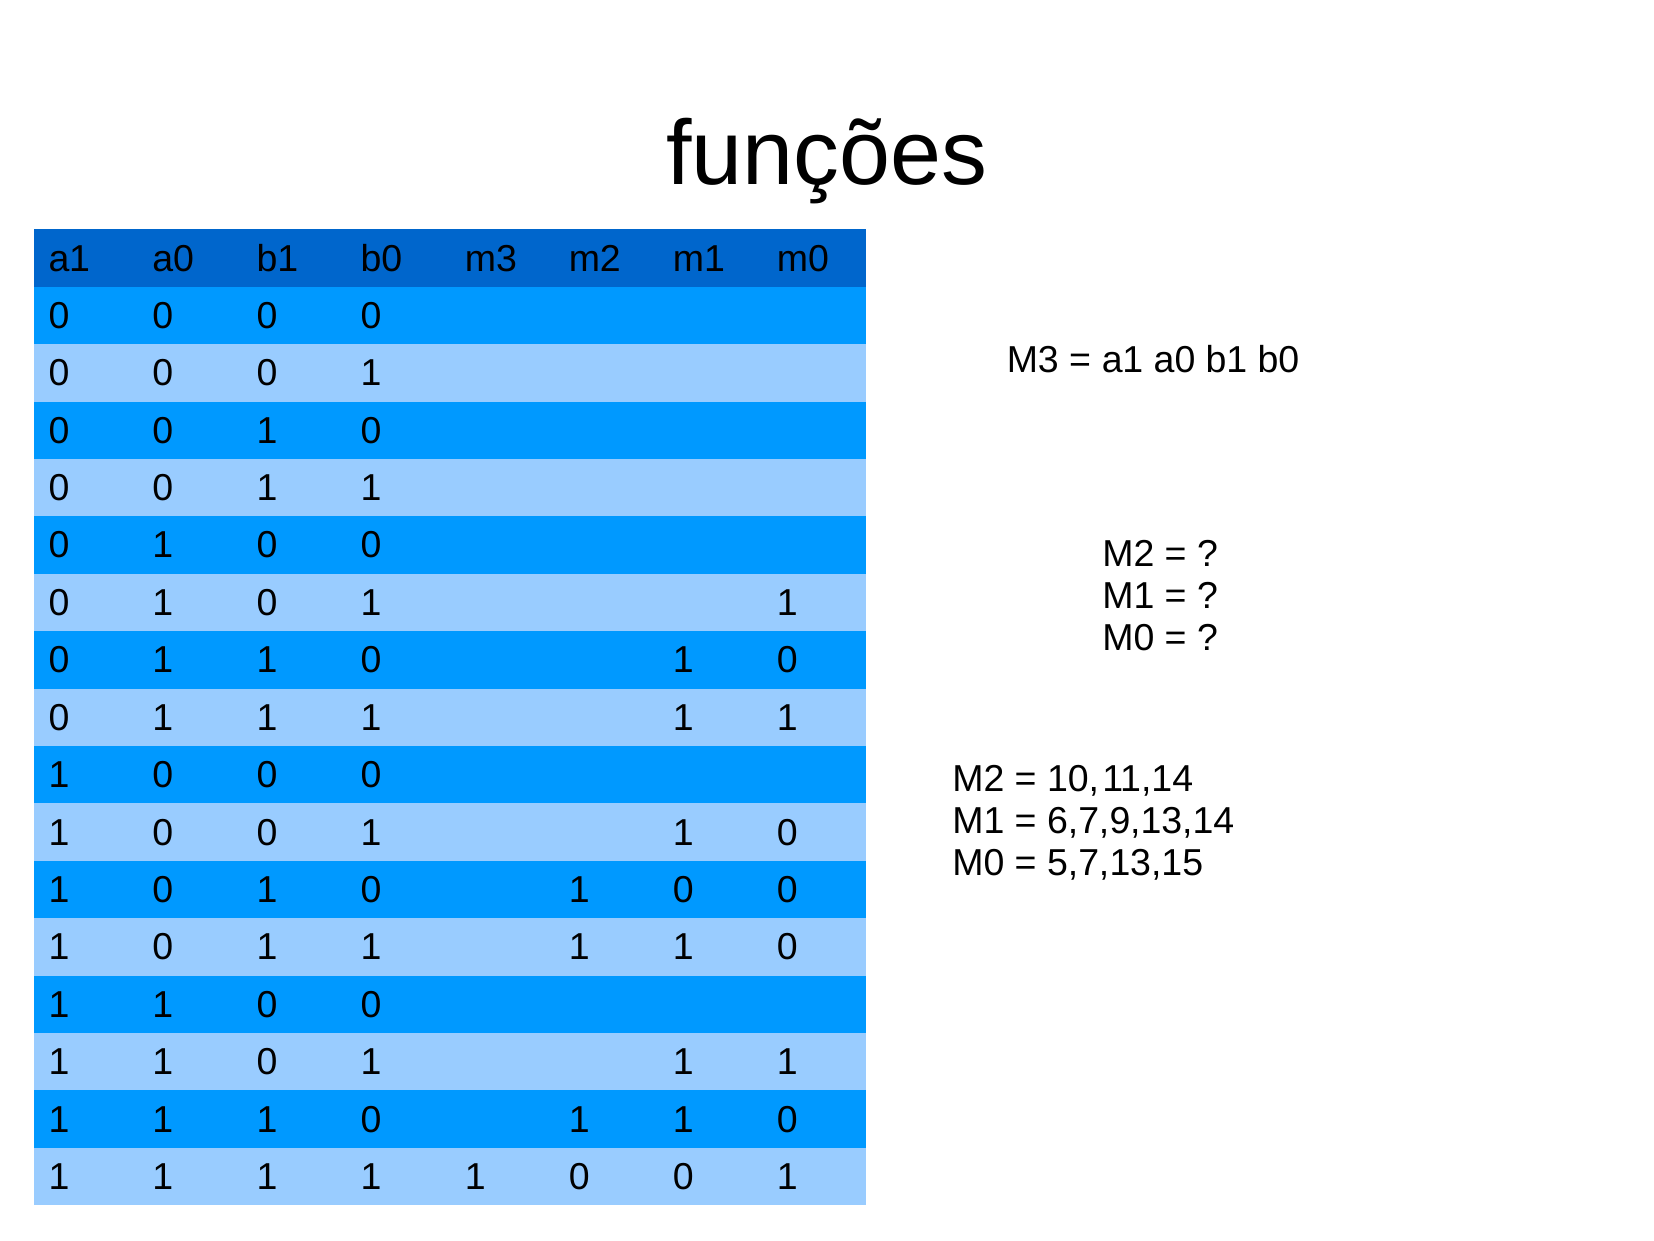

# funções
| a1 | a0 | b1 | b0 | m3 | m2 | m1 | m0 |
| --- | --- | --- | --- | --- | --- | --- | --- |
| 0 | 0 | 0 | 0 | | | | |
| 0 | 0 | 0 | 1 | | | | |
| 0 | 0 | 1 | 0 | | | | |
| 0 | 0 | 1 | 1 | | | | |
| 0 | 1 | 0 | 0 | | | | |
| 0 | 1 | 0 | 1 | | | | 1 |
| 0 | 1 | 1 | 0 | | | 1 | 0 |
| 0 | 1 | 1 | 1 | | | 1 | 1 |
| 1 | 0 | 0 | 0 | | | | |
| 1 | 0 | 0 | 1 | | | 1 | 0 |
| 1 | 0 | 1 | 0 | | 1 | 0 | 0 |
| 1 | 0 | 1 | 1 | | 1 | 1 | 0 |
| 1 | 1 | 0 | 0 | | | | |
| 1 | 1 | 0 | 1 | | | 1 | 1 |
| 1 | 1 | 1 | 0 | | 1 | 1 | 0 |
| 1 | 1 | 1 | 1 | 1 | 0 | 0 | 1 |
M3 = a1 a0 b1 b0
M2 = ?
M1 = ?
M0 = ?
M2 = 10,	11,14
M1 = 6,7,9,13,14
M0 = 5,7,13,15